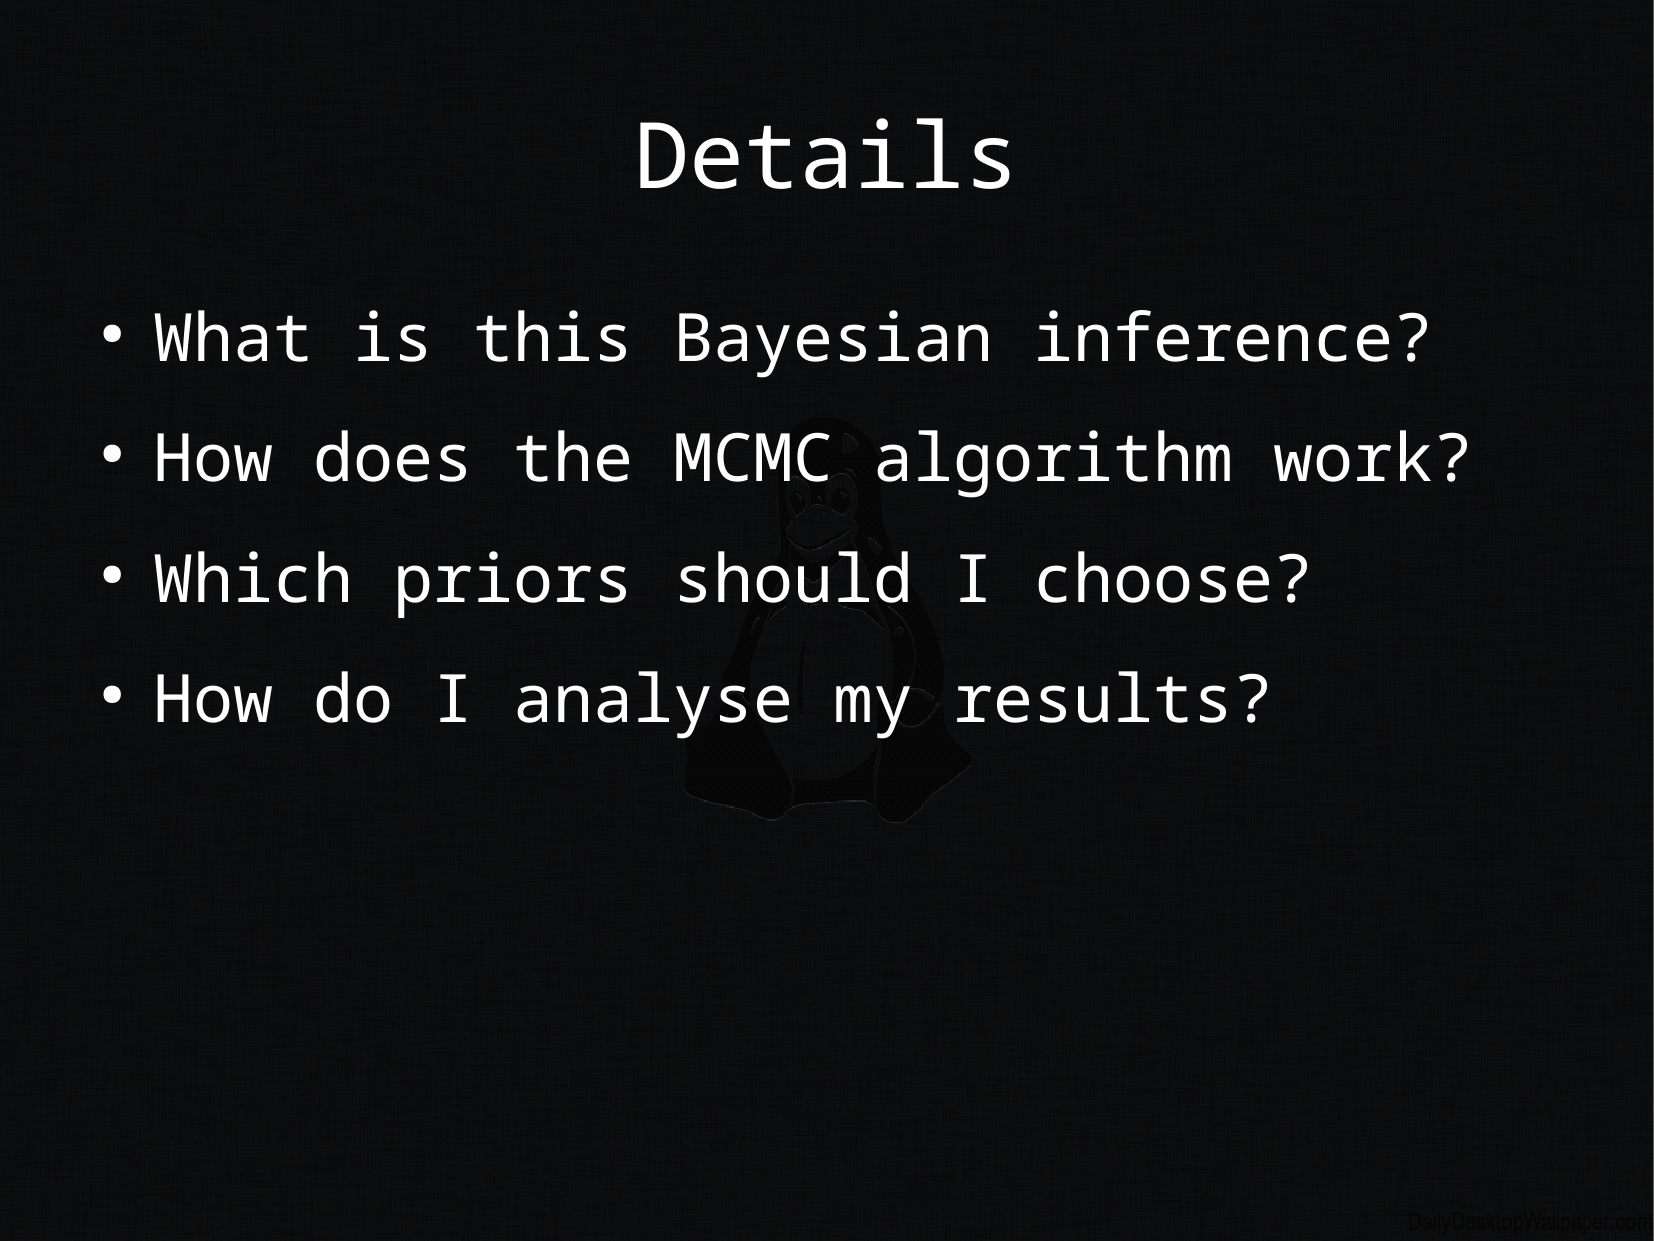

# Details
What is this Bayesian inference?
How does the MCMC algorithm work?
Which priors should I choose?
How do I analyse my results?